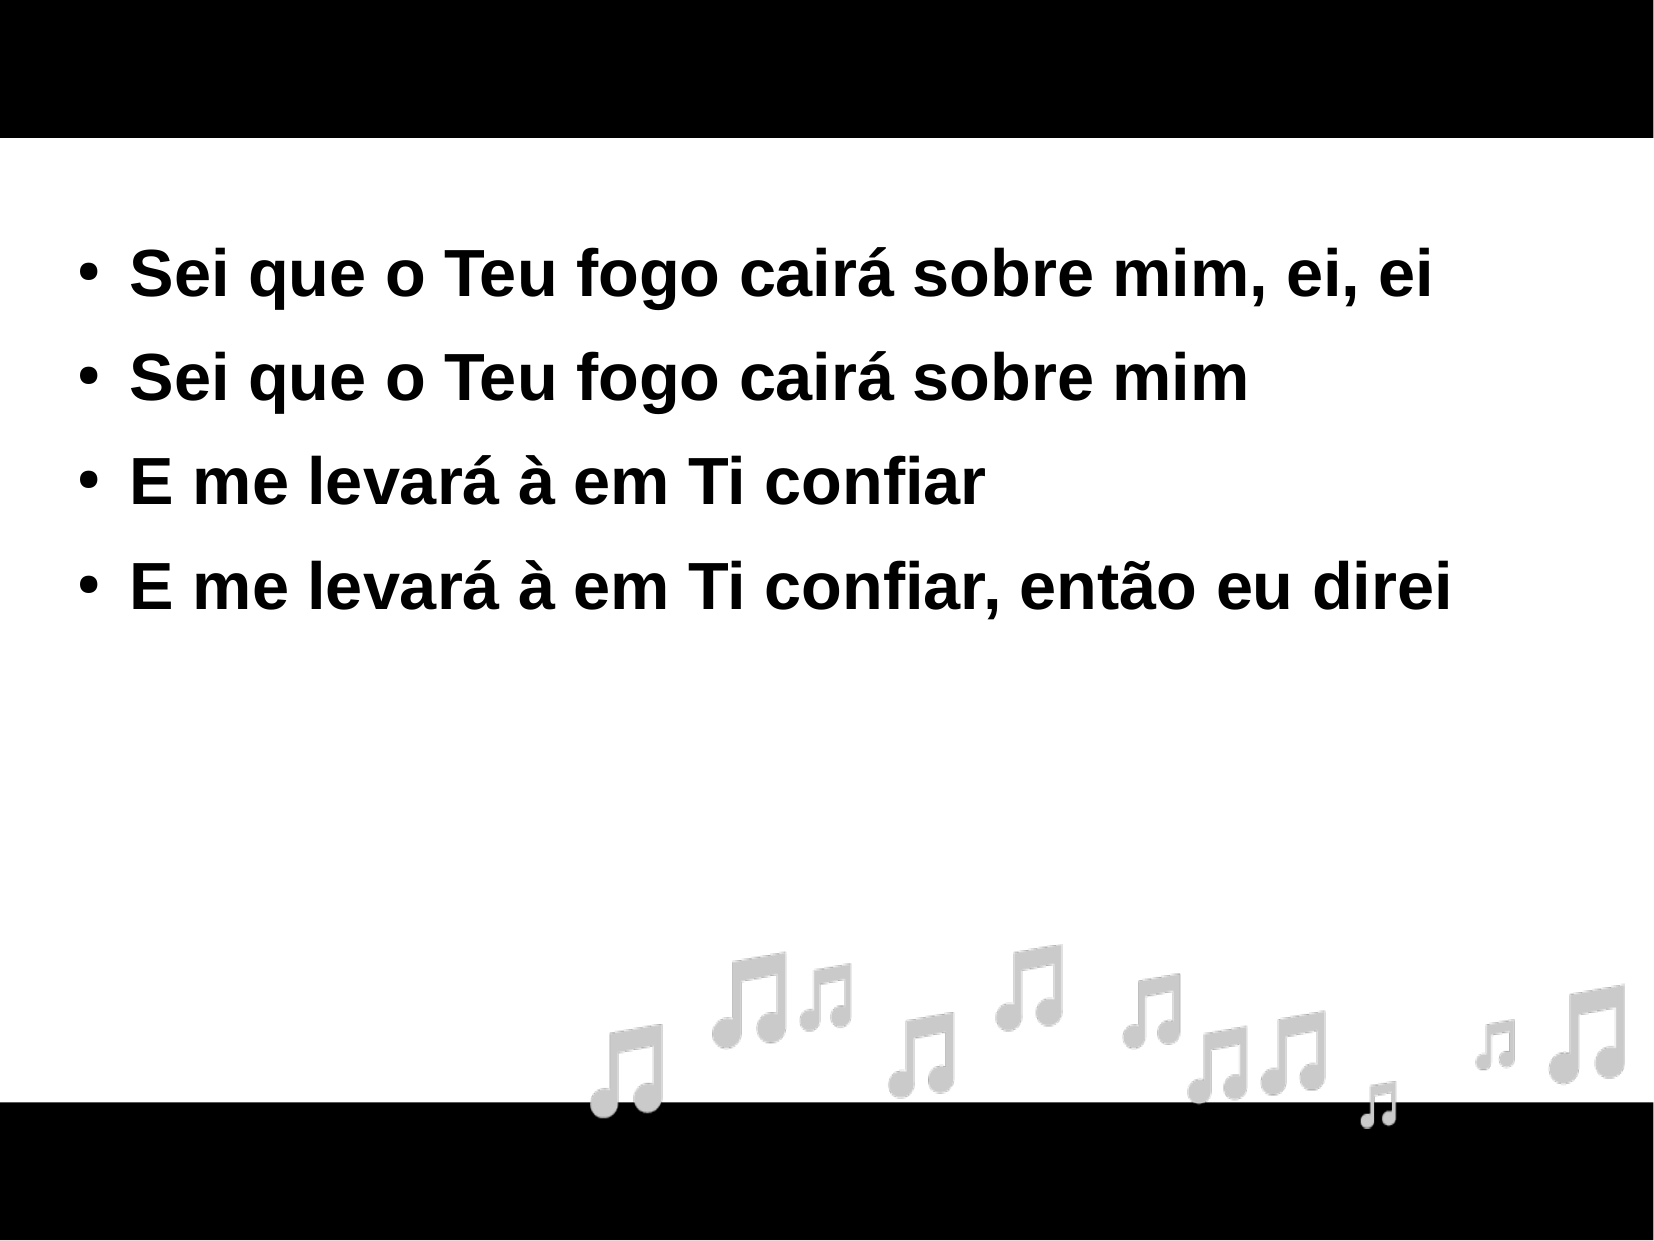

# Sei que o Teu fogo cairá sobre mim, ei, ei
Sei que o Teu fogo cairá sobre mim
E me levará à em Ti confiar
E me levará à em Ti confiar, então eu direi